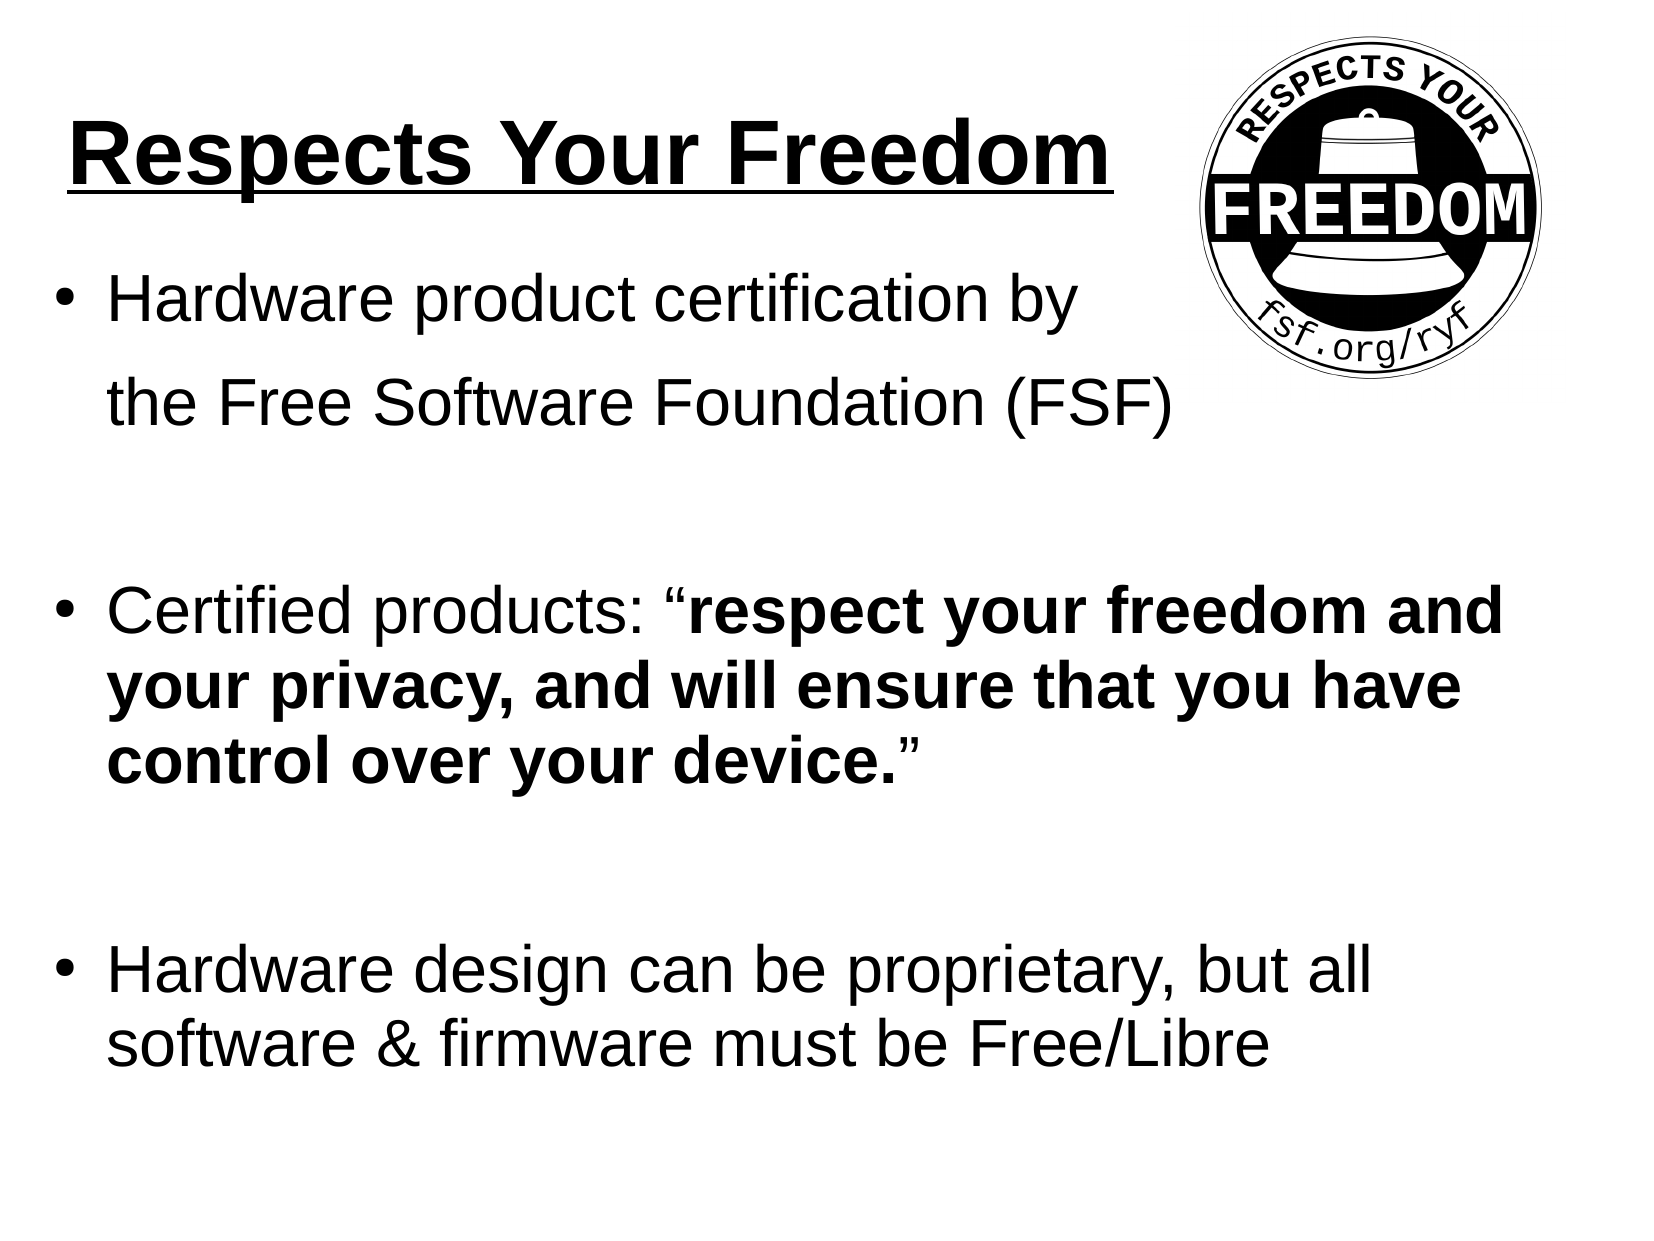

# Respects Your Freedom
Hardware product certification by
the Free Software Foundation (FSF)
Certified products: “respect your freedom and your privacy, and will ensure that you have control over your device.”
Hardware design can be proprietary, but all software & firmware must be Free/Libre